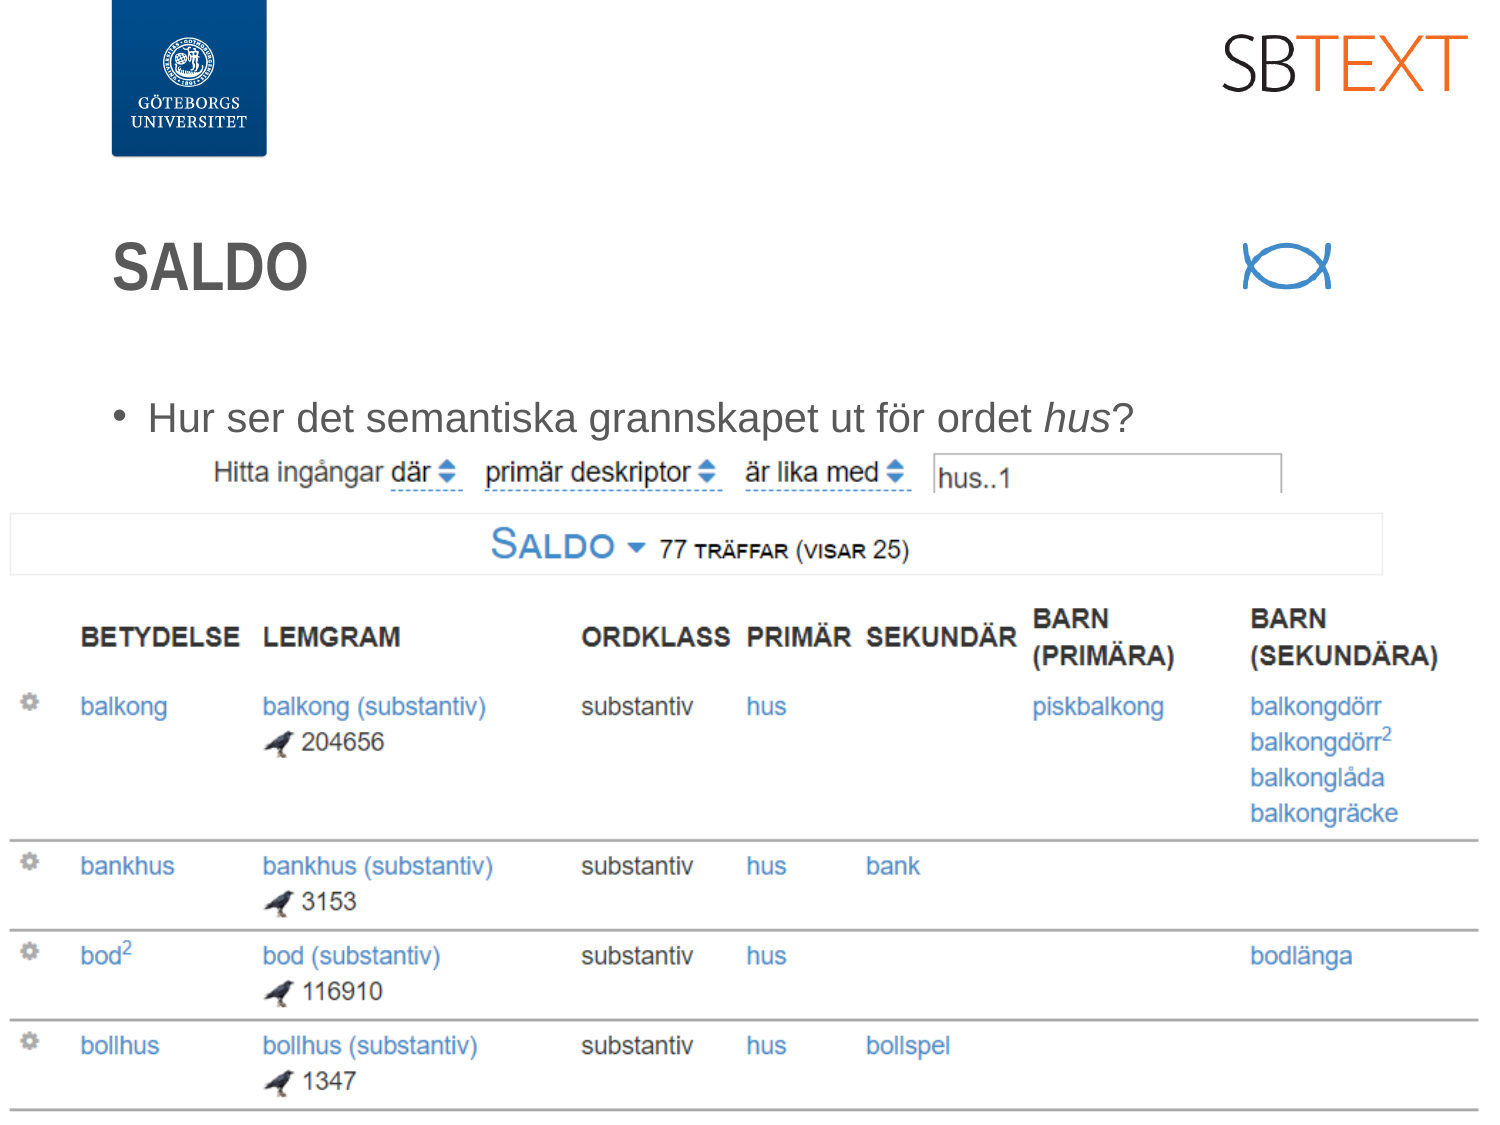

# SALDO
Hur ser det semantiska grannskapet ut för ordet hus?